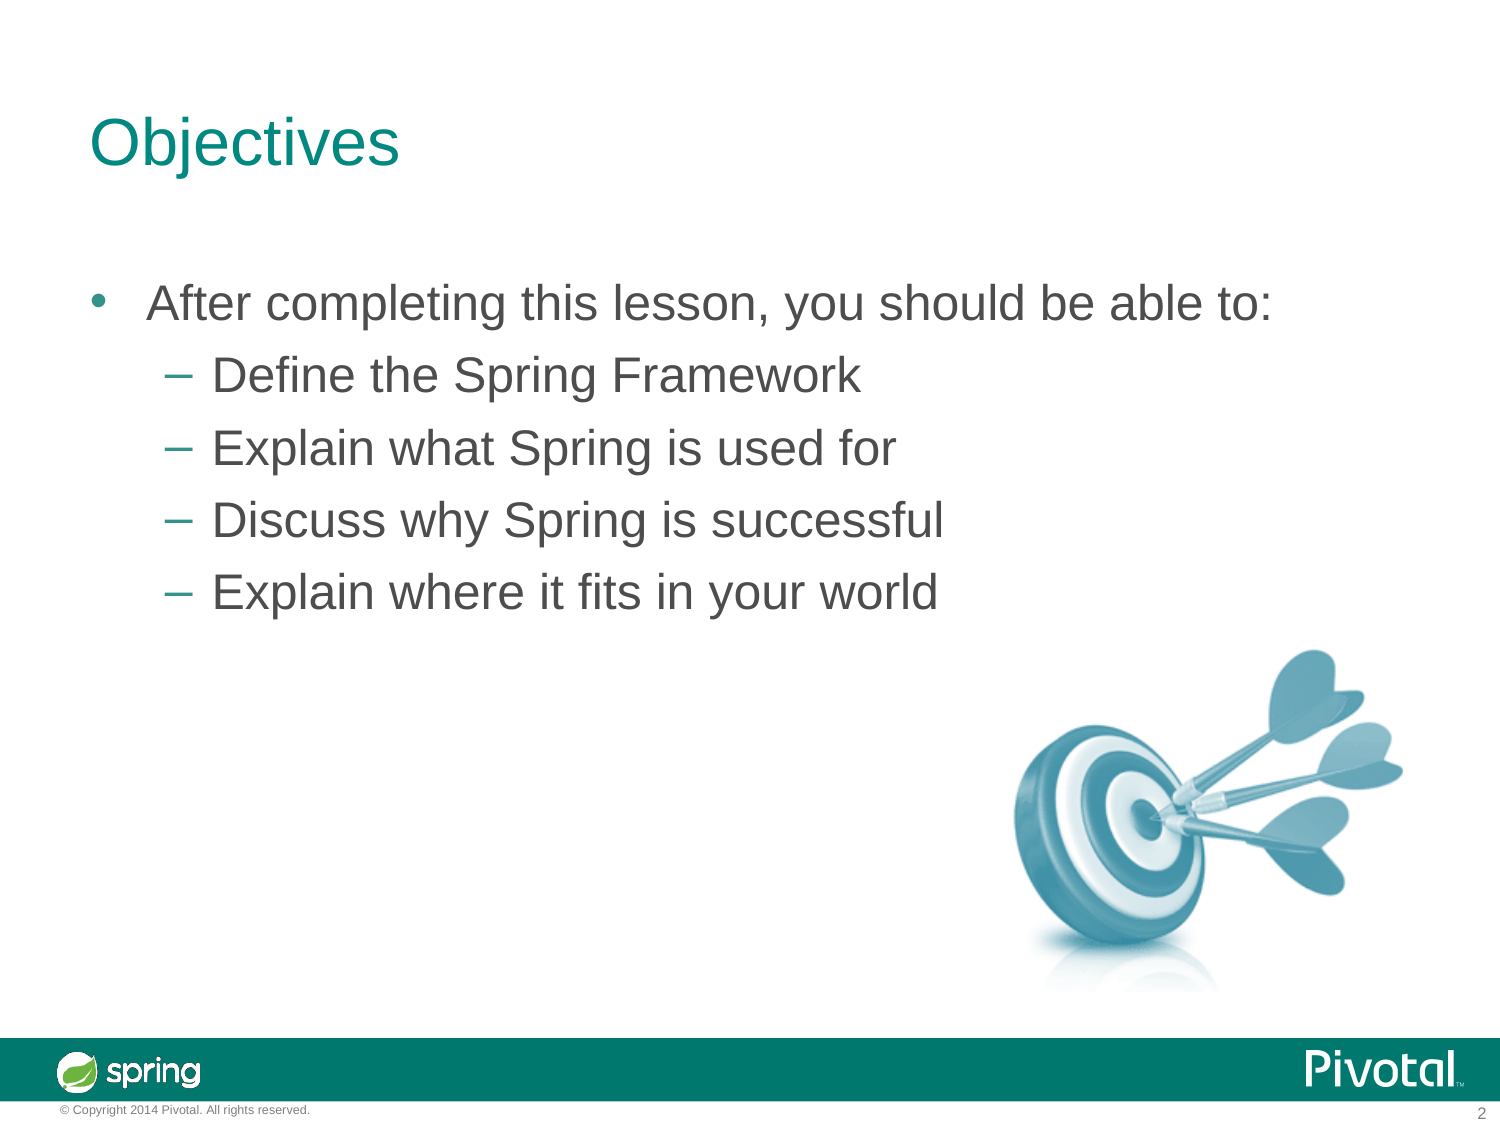

# Objectives
After completing this lesson, you should be able to:
Define the Spring Framework
Explain what Spring is used for
Discuss why Spring is successful
Explain where it fits in your world